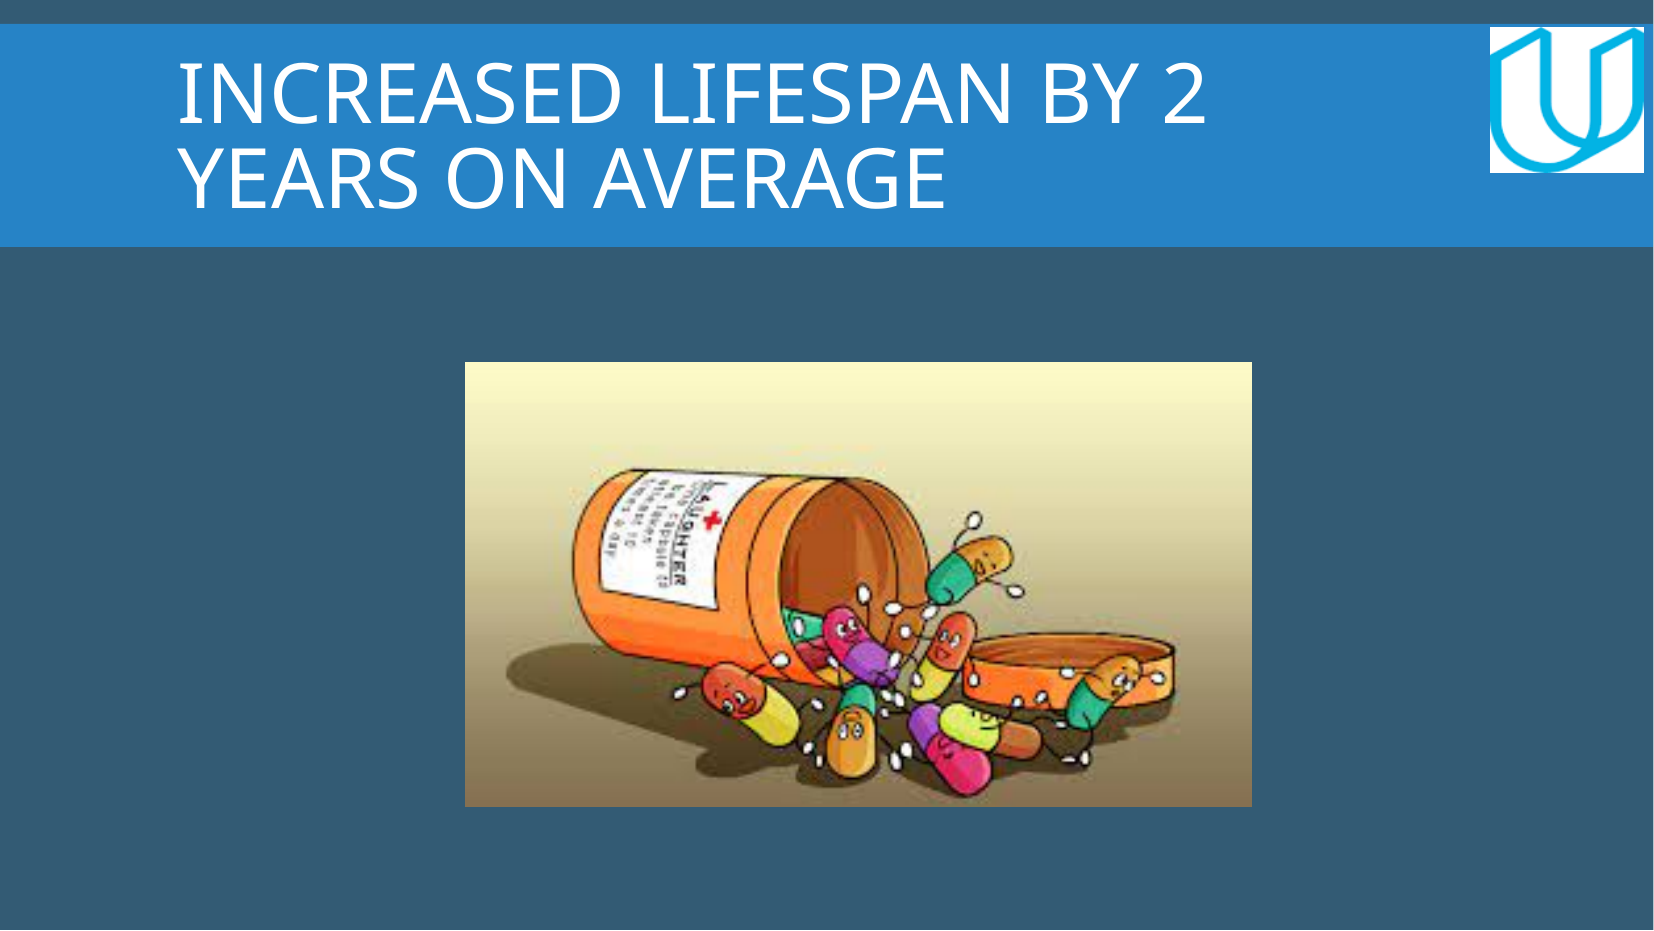

increased lifespan by 2 years on average